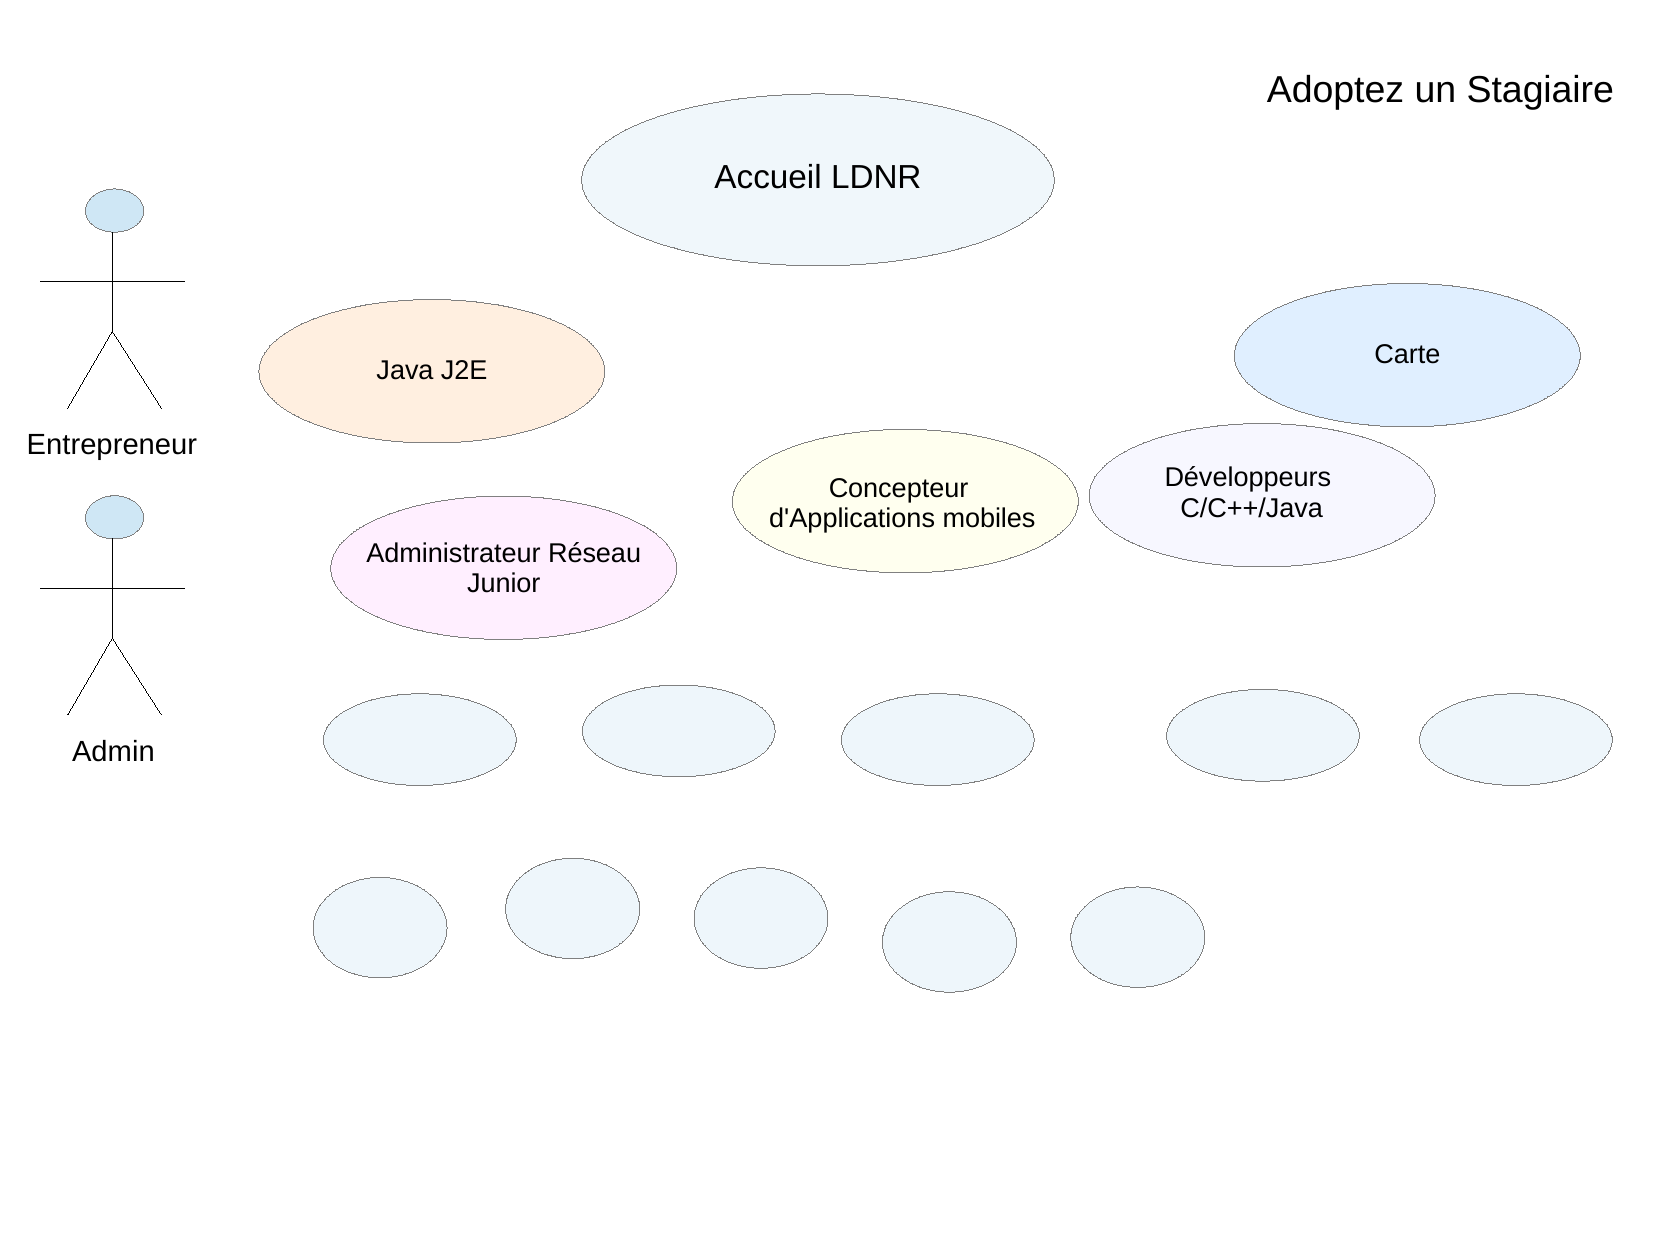

Adoptez un Stagiaire
Accueil LDNR
Carte
Java J2E
Entrepreneur
Développeurs
C/C++/Java
Concepteur
d'Applications mobiles
Administrateur Réseau
Junior
Admin